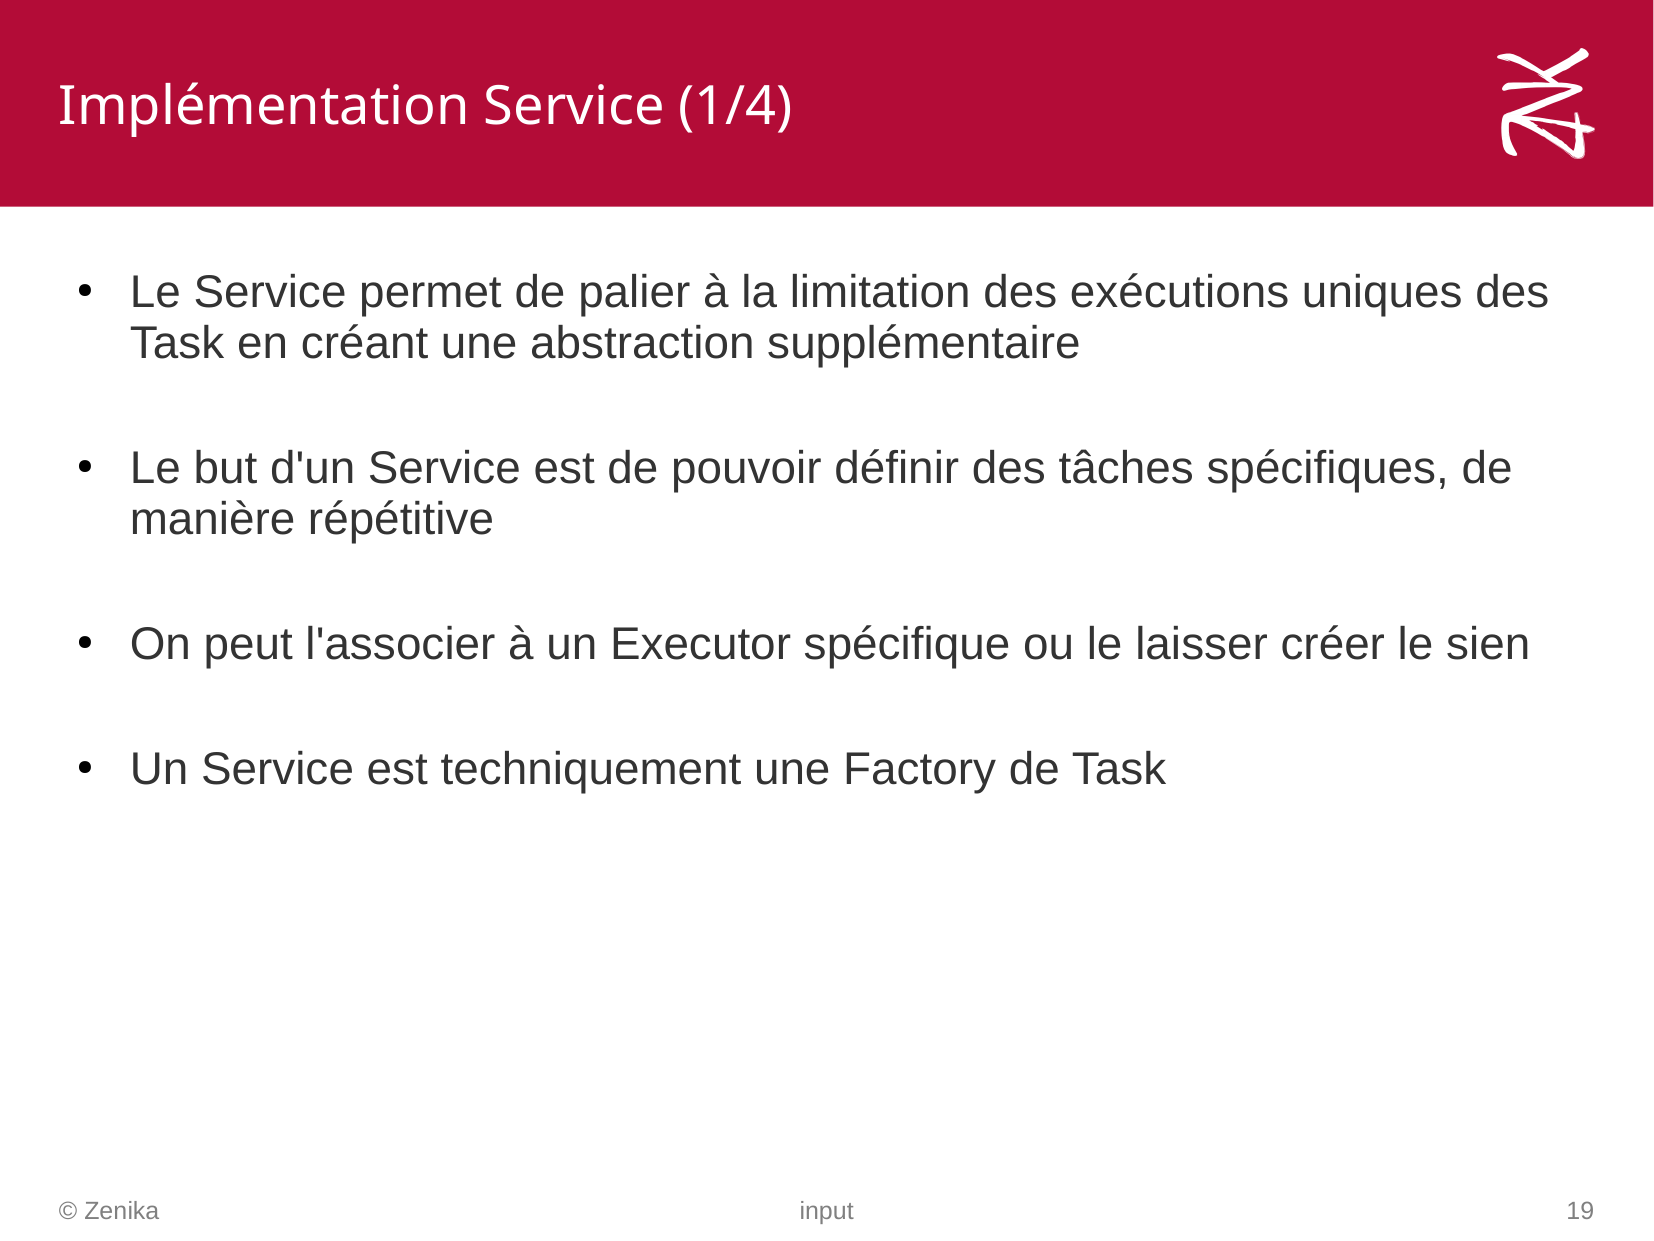

# Implémentation Service (1/4)
Le Service permet de palier à la limitation des exécutions uniques des Task en créant une abstraction supplémentaire
Le but d'un Service est de pouvoir définir des tâches spécifiques, de manière répétitive
On peut l'associer à un Executor spécifique ou le laisser créer le sien
Un Service est techniquement une Factory de Task